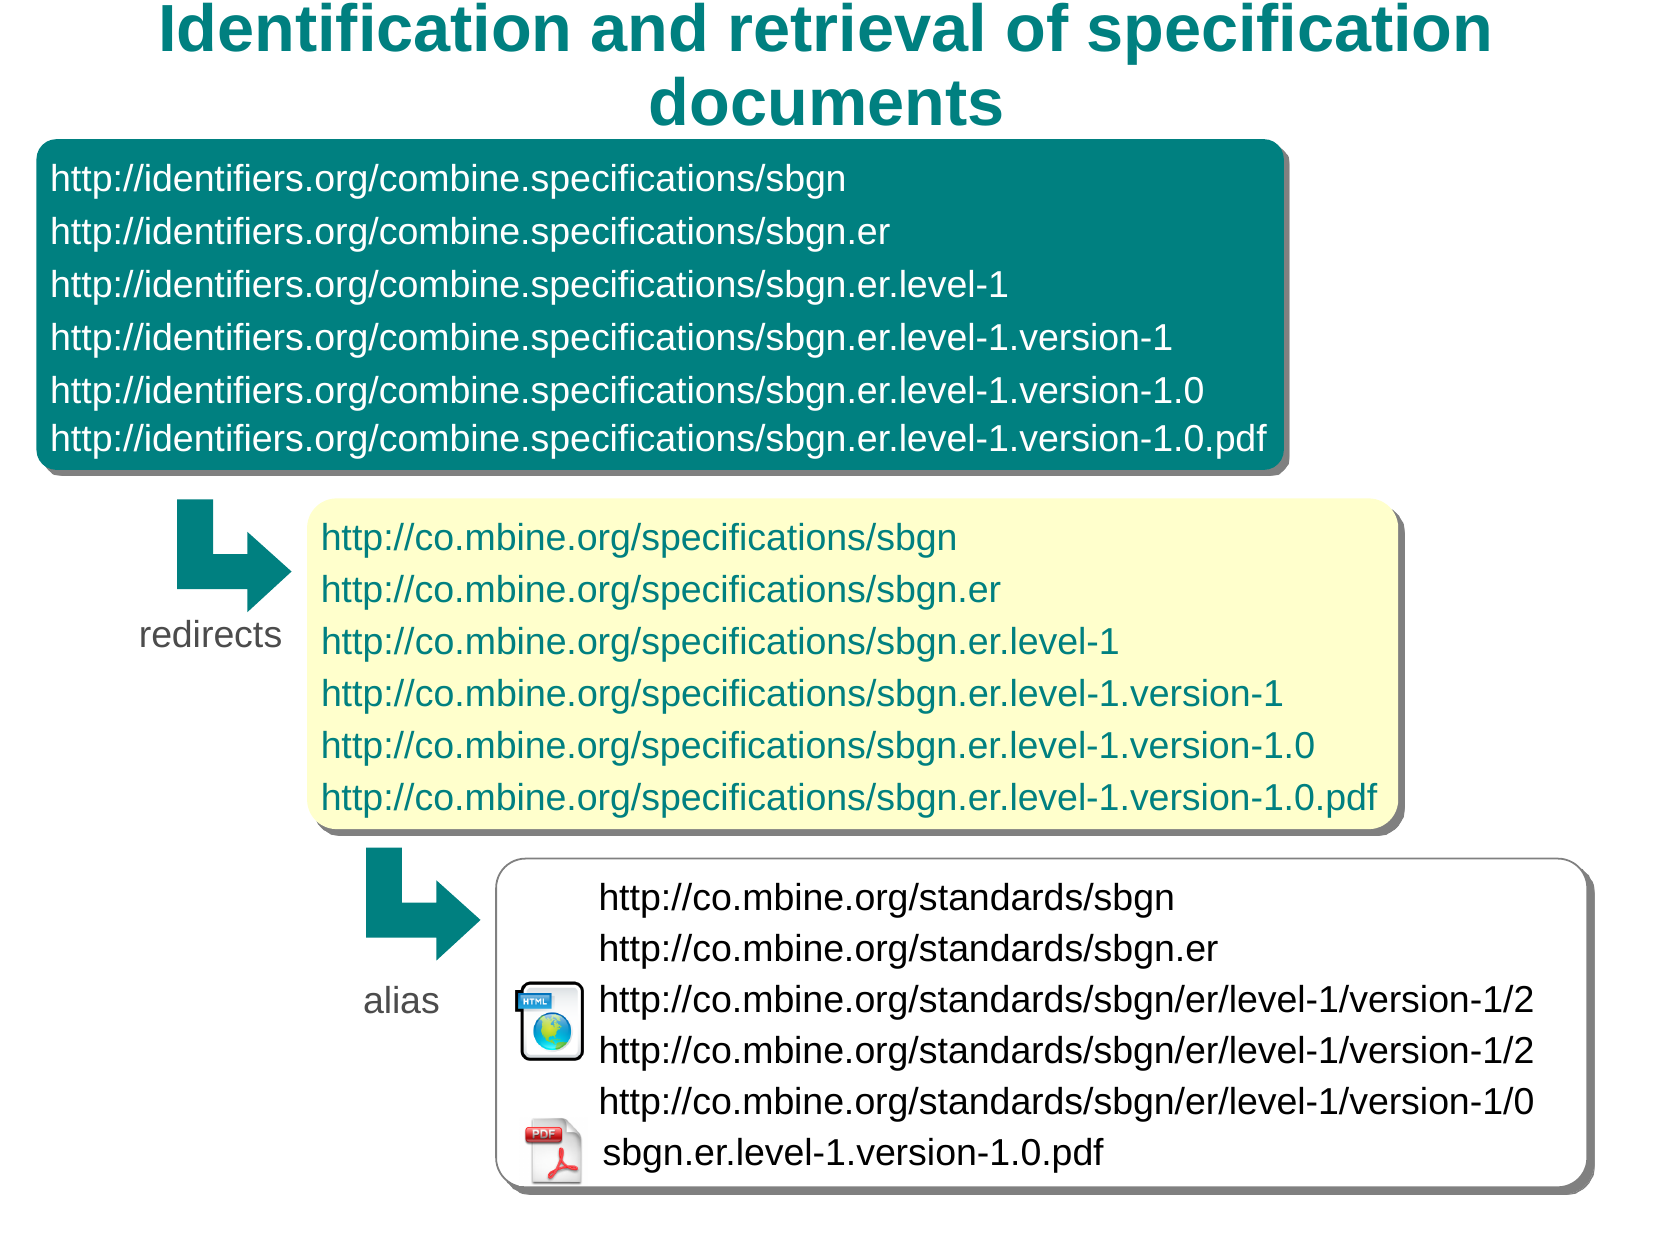

# Identification and retrieval of specification documents
http://identifiers.org/combine.specifications/sbgn
http://identifiers.org/combine.specifications/sbgn.er
http://identifiers.org/combine.specifications/sbgn.er.level-1
http://identifiers.org/combine.specifications/sbgn.er.level-1.version-1
http://identifiers.org/combine.specifications/sbgn.er.level-1.version-1.0
http://identifiers.org/combine.specifications/sbgn.er.level-1.version-1.0.pdf
http://co.mbine.org/specifications/sbgn
http://co.mbine.org/specifications/sbgn.er
redirects
http://co.mbine.org/specifications/sbgn.er.level-1
http://co.mbine.org/specifications/sbgn.er.level-1.version-1
http://co.mbine.org/specifications/sbgn.er.level-1.version-1.0
http://co.mbine.org/specifications/sbgn.er.level-1.version-1.0.pdf
http://co.mbine.org/standards/sbgn
http://co.mbine.org/standards/sbgn.er
http://co.mbine.org/standards/sbgn/er/level-1/version-1/2
alias
http://co.mbine.org/standards/sbgn/er/level-1/version-1/2
http://co.mbine.org/standards/sbgn/er/level-1/version-1/0
sbgn.er.level-1.version-1.0.pdf